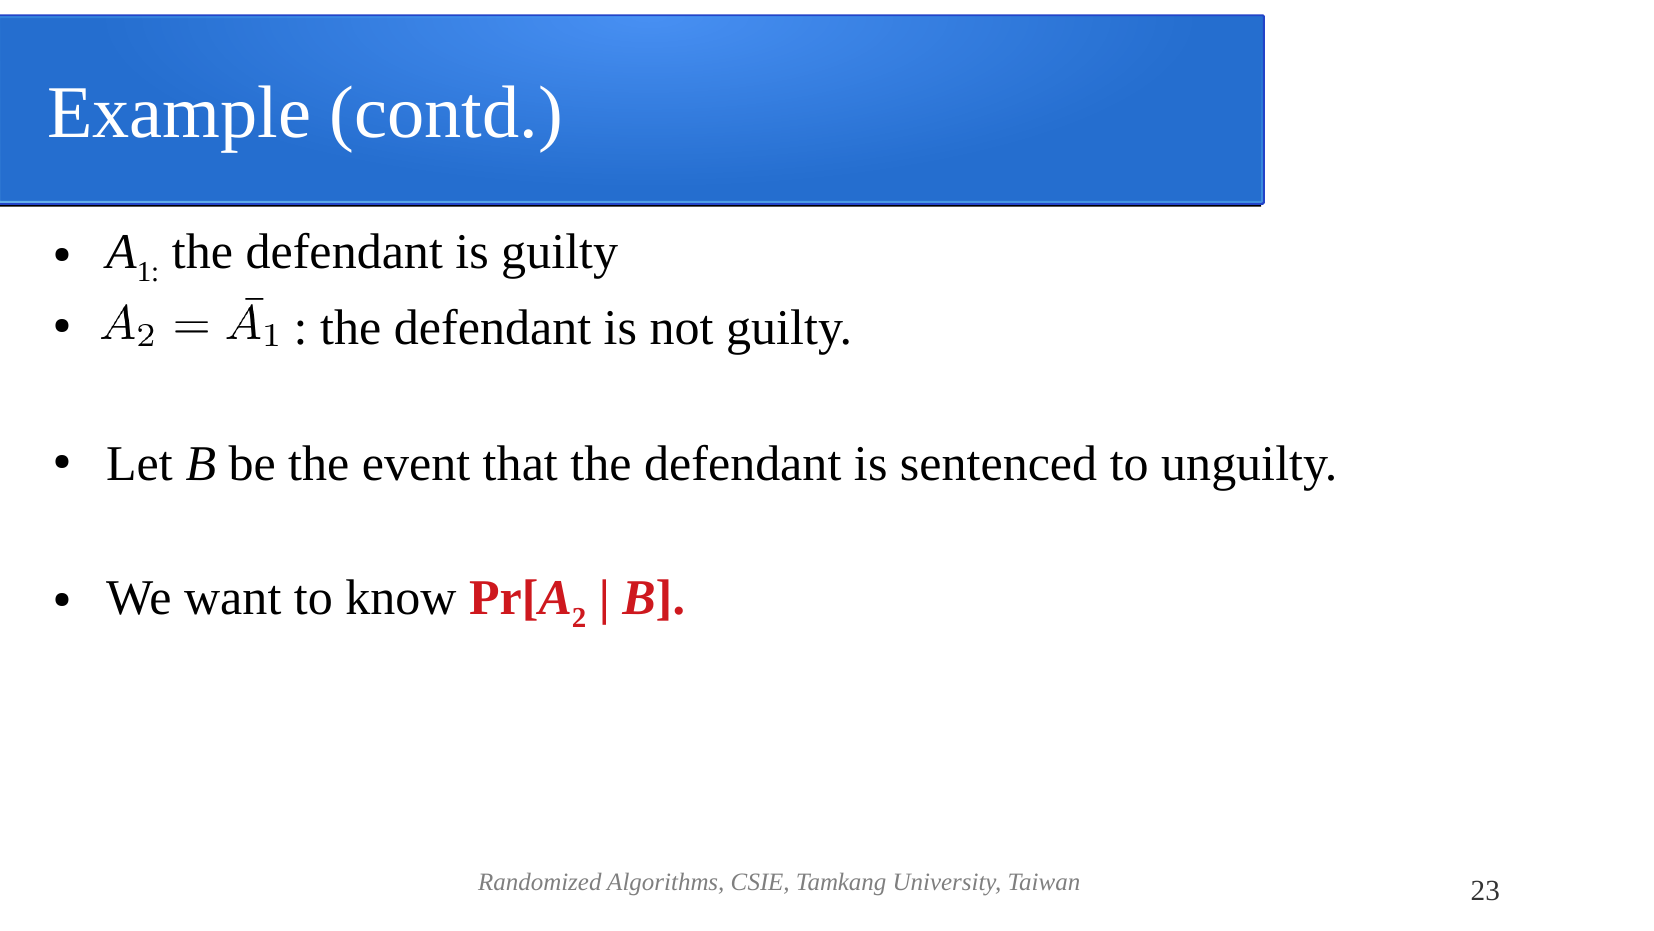

# Example (contd.)
A1: the defendant is guilty
 : the defendant is not guilty.
Let B be the event that the defendant is sentenced to unguilty.
We want to know Pr[A2 | B].
Randomized Algorithms, CSIE, Tamkang University, Taiwan
23